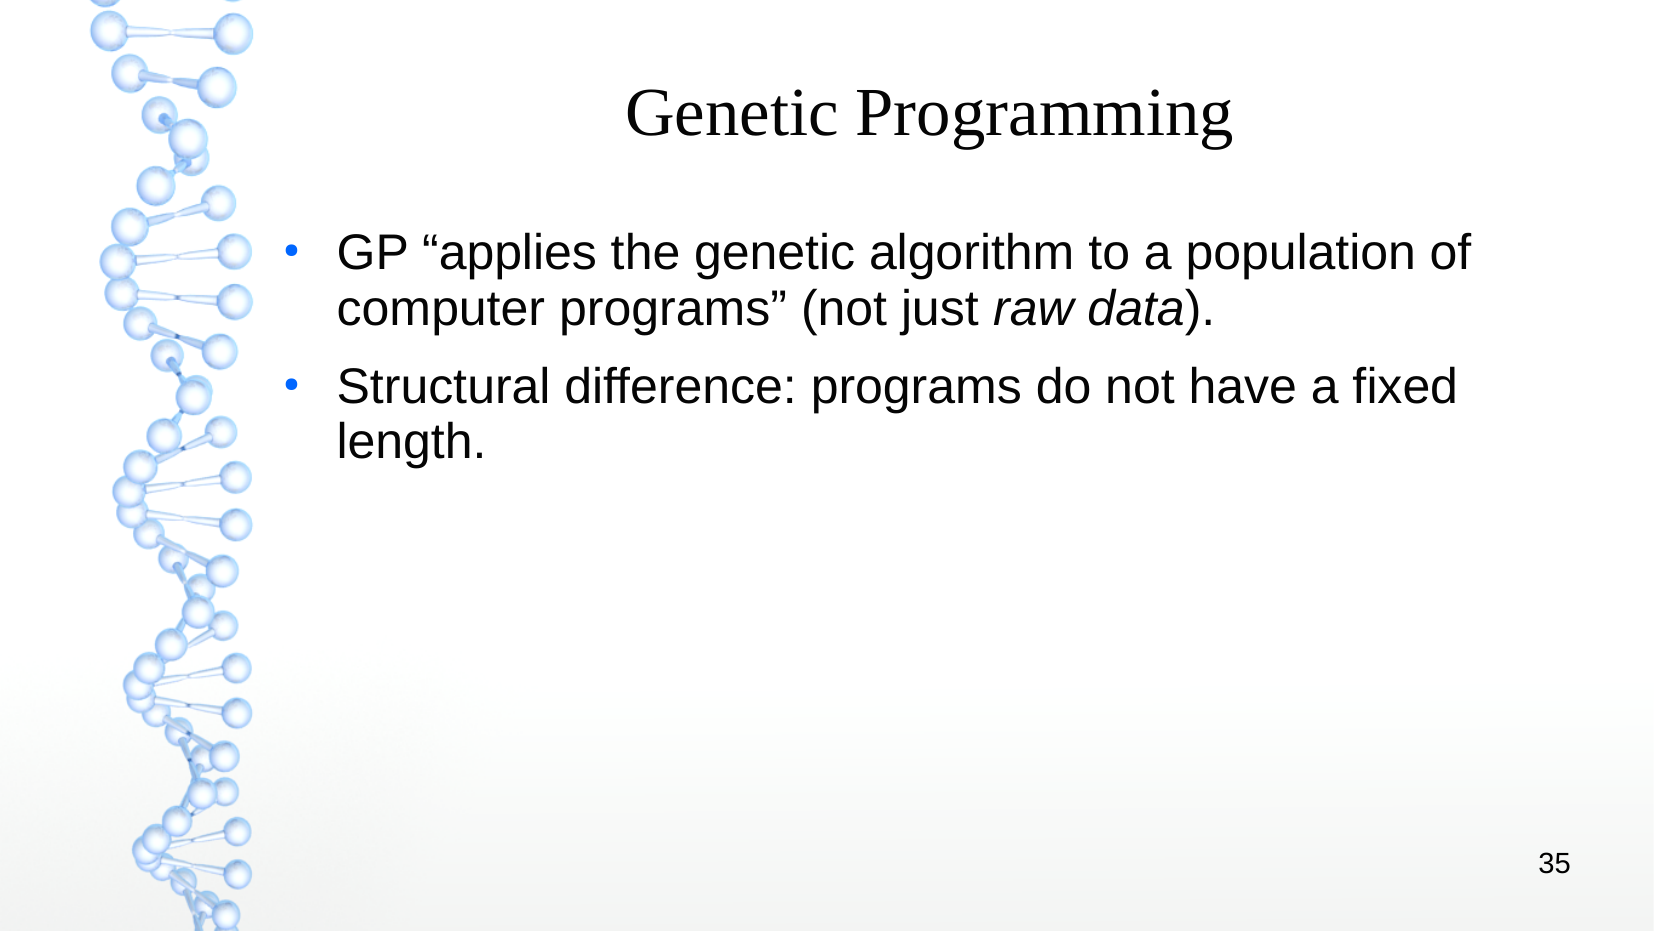

# Genetic Programming
GP “applies the genetic algorithm to a population of computer programs” (not just raw data).
Structural difference: programs do not have a fixed length.
35